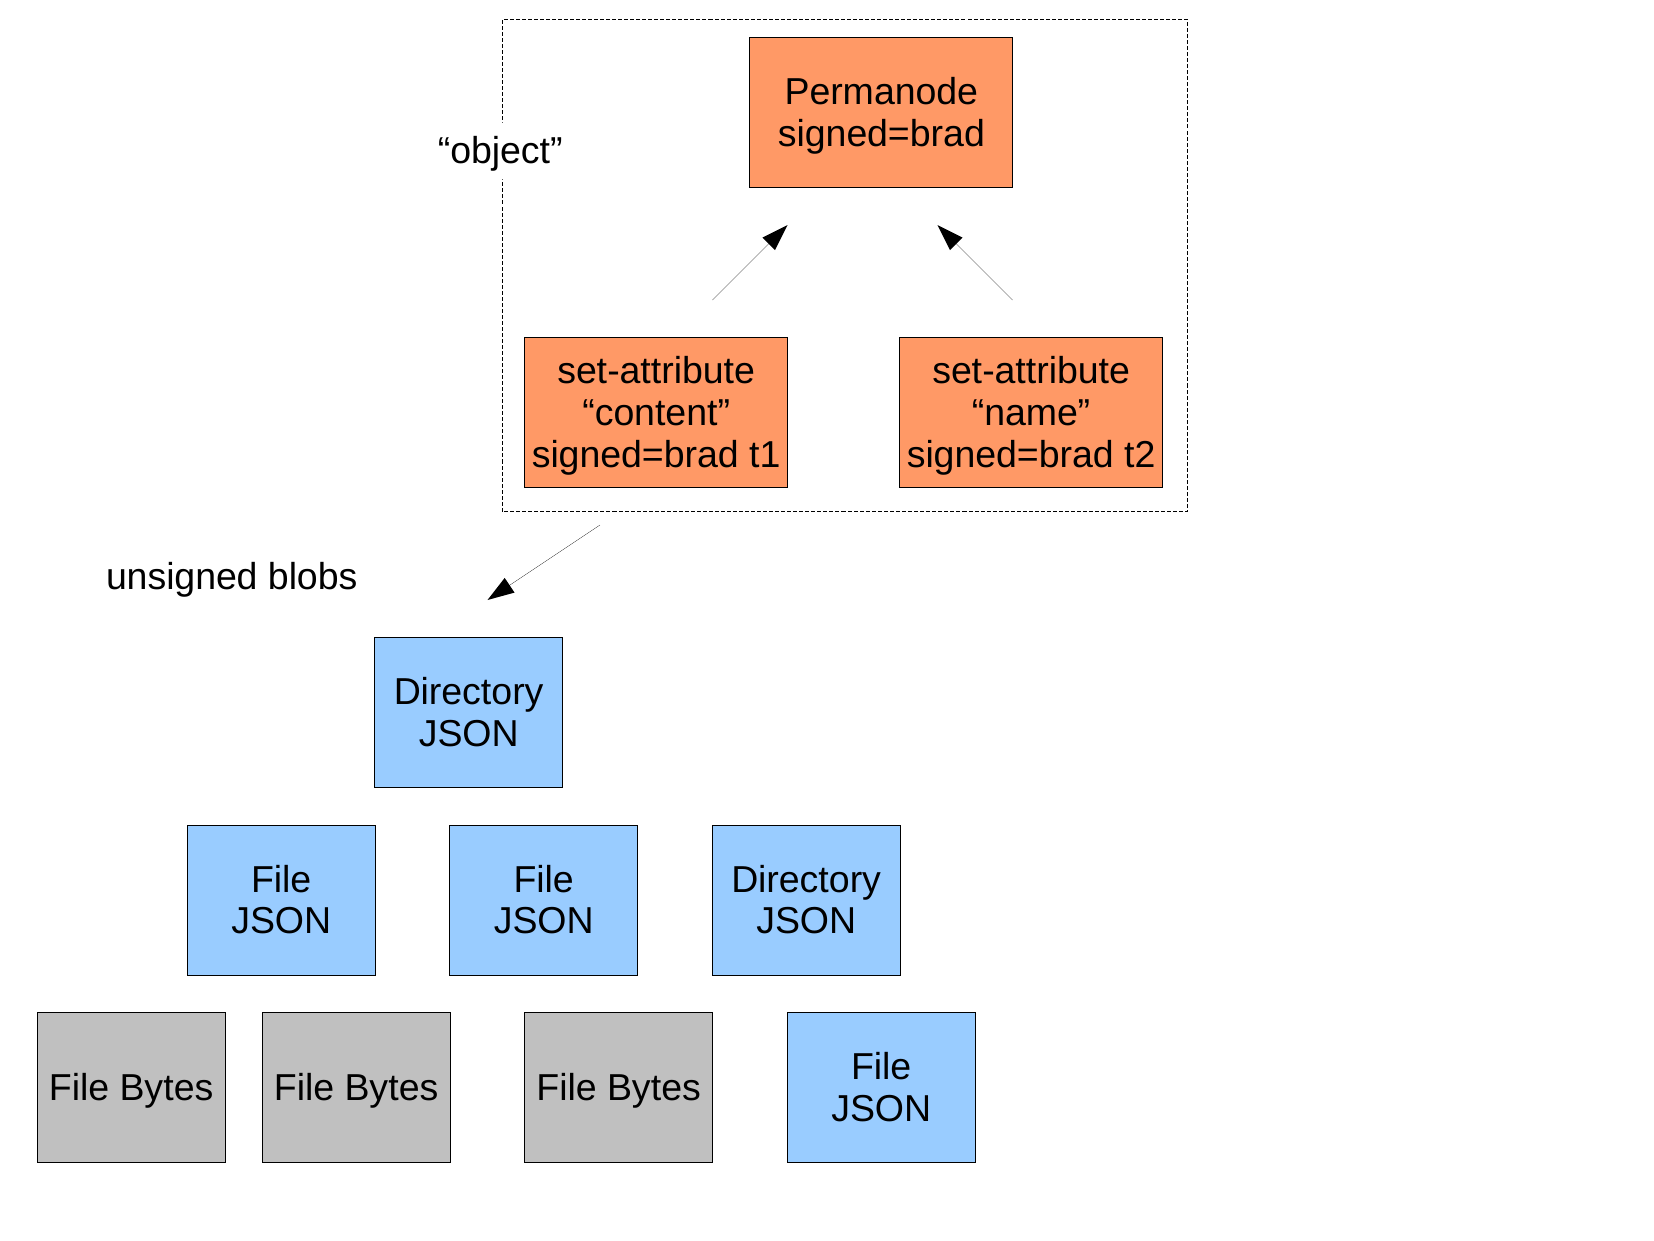

Permanode
signed=brad
“object”
set-attribute
“content”
signed=brad t1
set-attribute
“name”
signed=brad t2
unsigned blobs
Directory
JSON
File
JSON
File
JSON
Directory
JSON
File Bytes
File Bytes
File Bytes
File
JSON